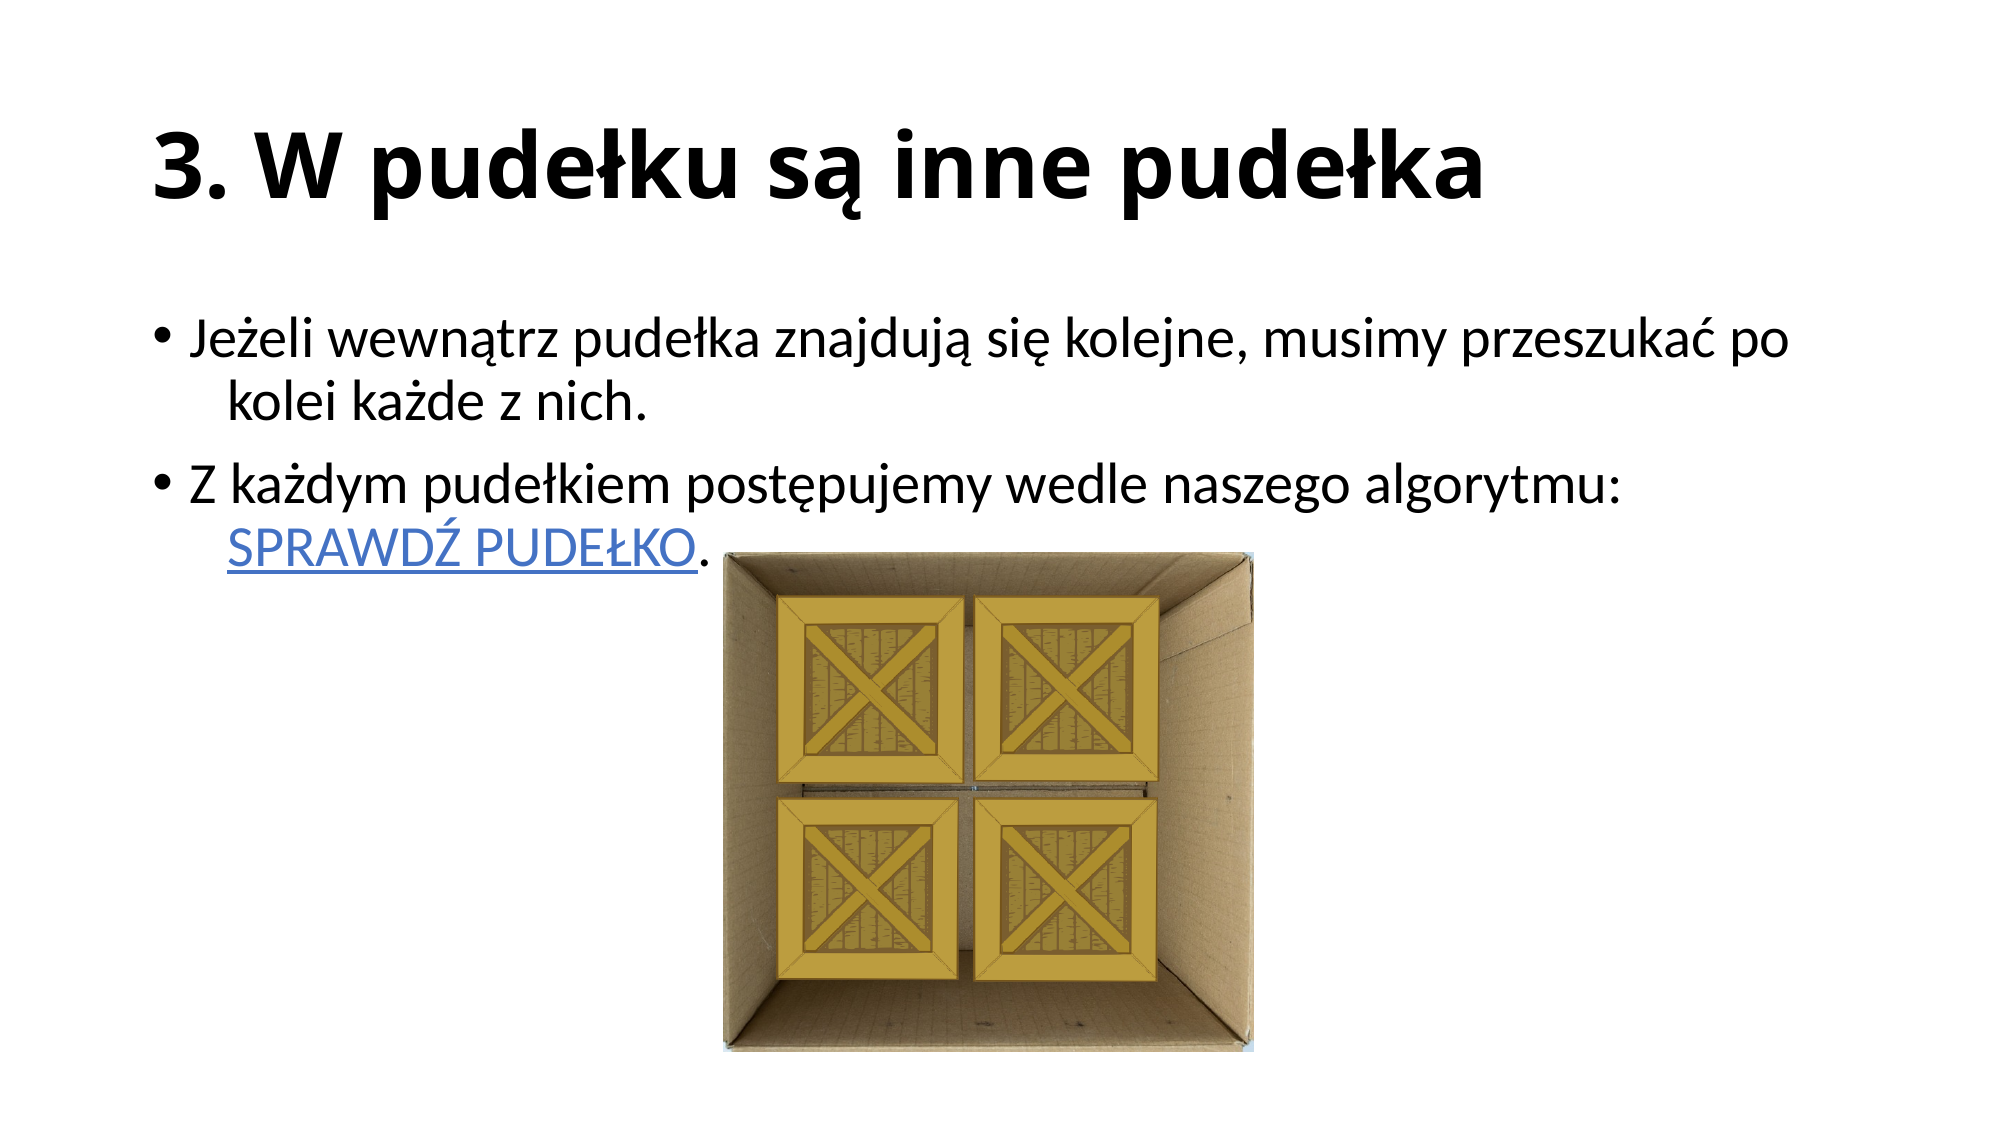

# 3. W pudełku są inne pudełka
Jeżeli wewnątrz pudełka znajdują się kolejne, musimy przeszukać po kolei każde z nich.
Z każdym pudełkiem postępujemy wedle naszego algorytmu: SPRAWDŹ PUDEŁKO.